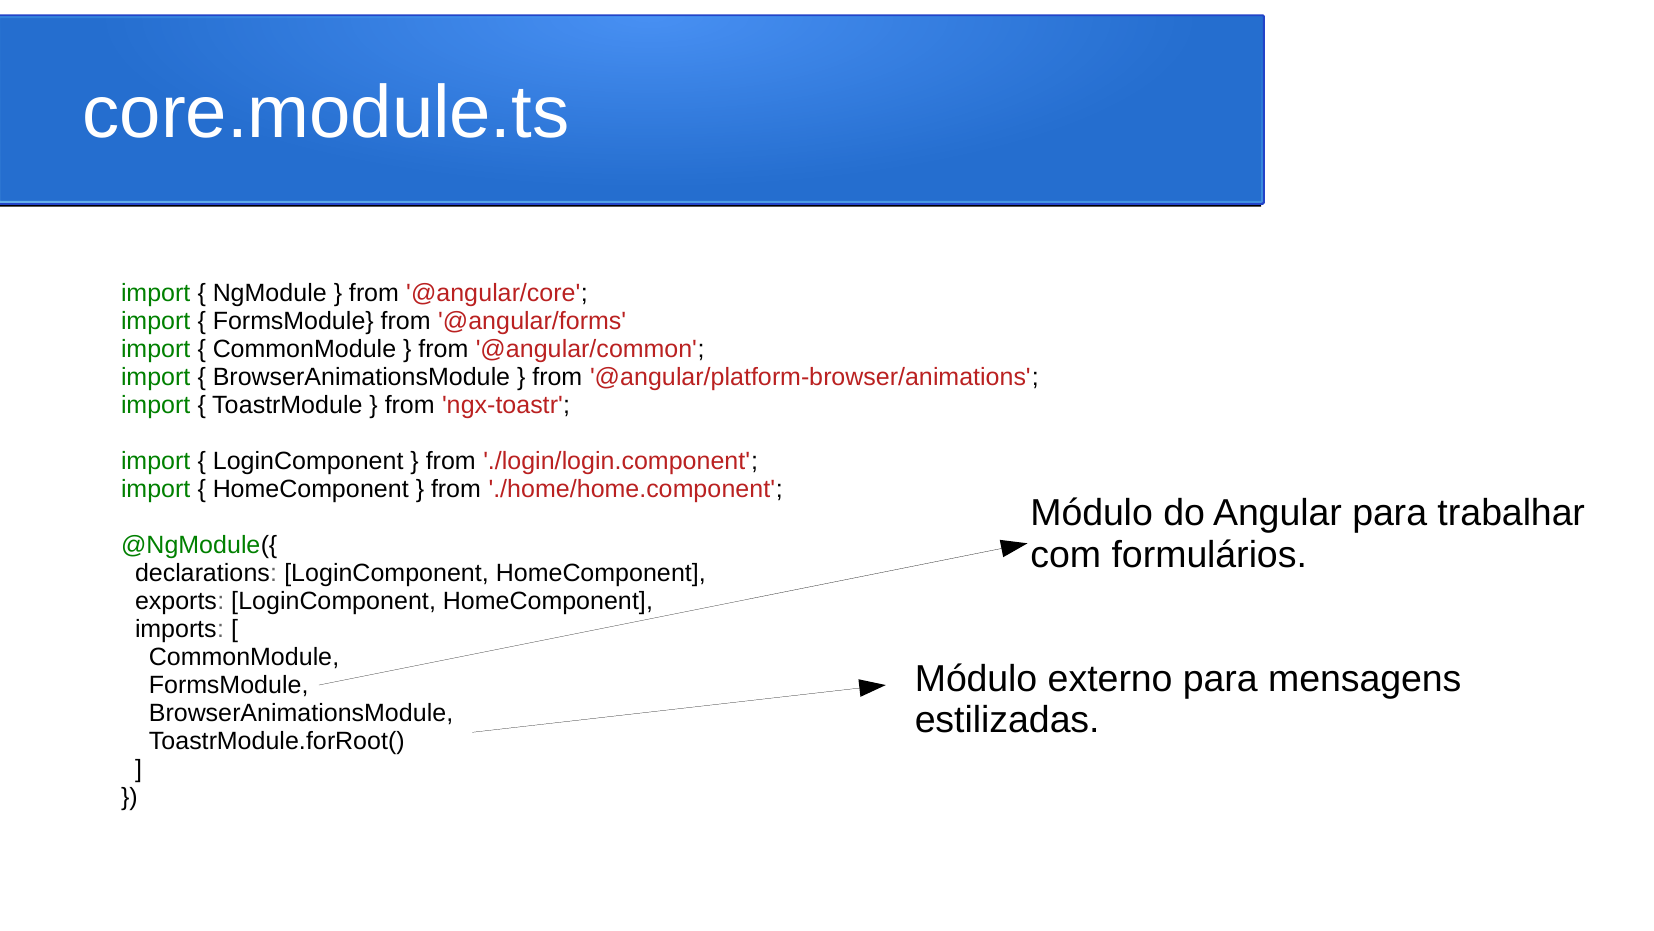

# core.module.ts
import { NgModule } from '@angular/core';
import { FormsModule} from '@angular/forms'
import { CommonModule } from '@angular/common';
import { BrowserAnimationsModule } from '@angular/platform-browser/animations';
import { ToastrModule } from 'ngx-toastr';
import { LoginComponent } from './login/login.component';
import { HomeComponent } from './home/home.component';
@NgModule({
 declarations: [LoginComponent, HomeComponent],
 exports: [LoginComponent, HomeComponent],
 imports: [
 CommonModule,
 FormsModule,
 BrowserAnimationsModule,
 ToastrModule.forRoot()
 ]
})
Módulo do Angular para trabalhar
com formulários.
Módulo externo para mensagens
estilizadas.